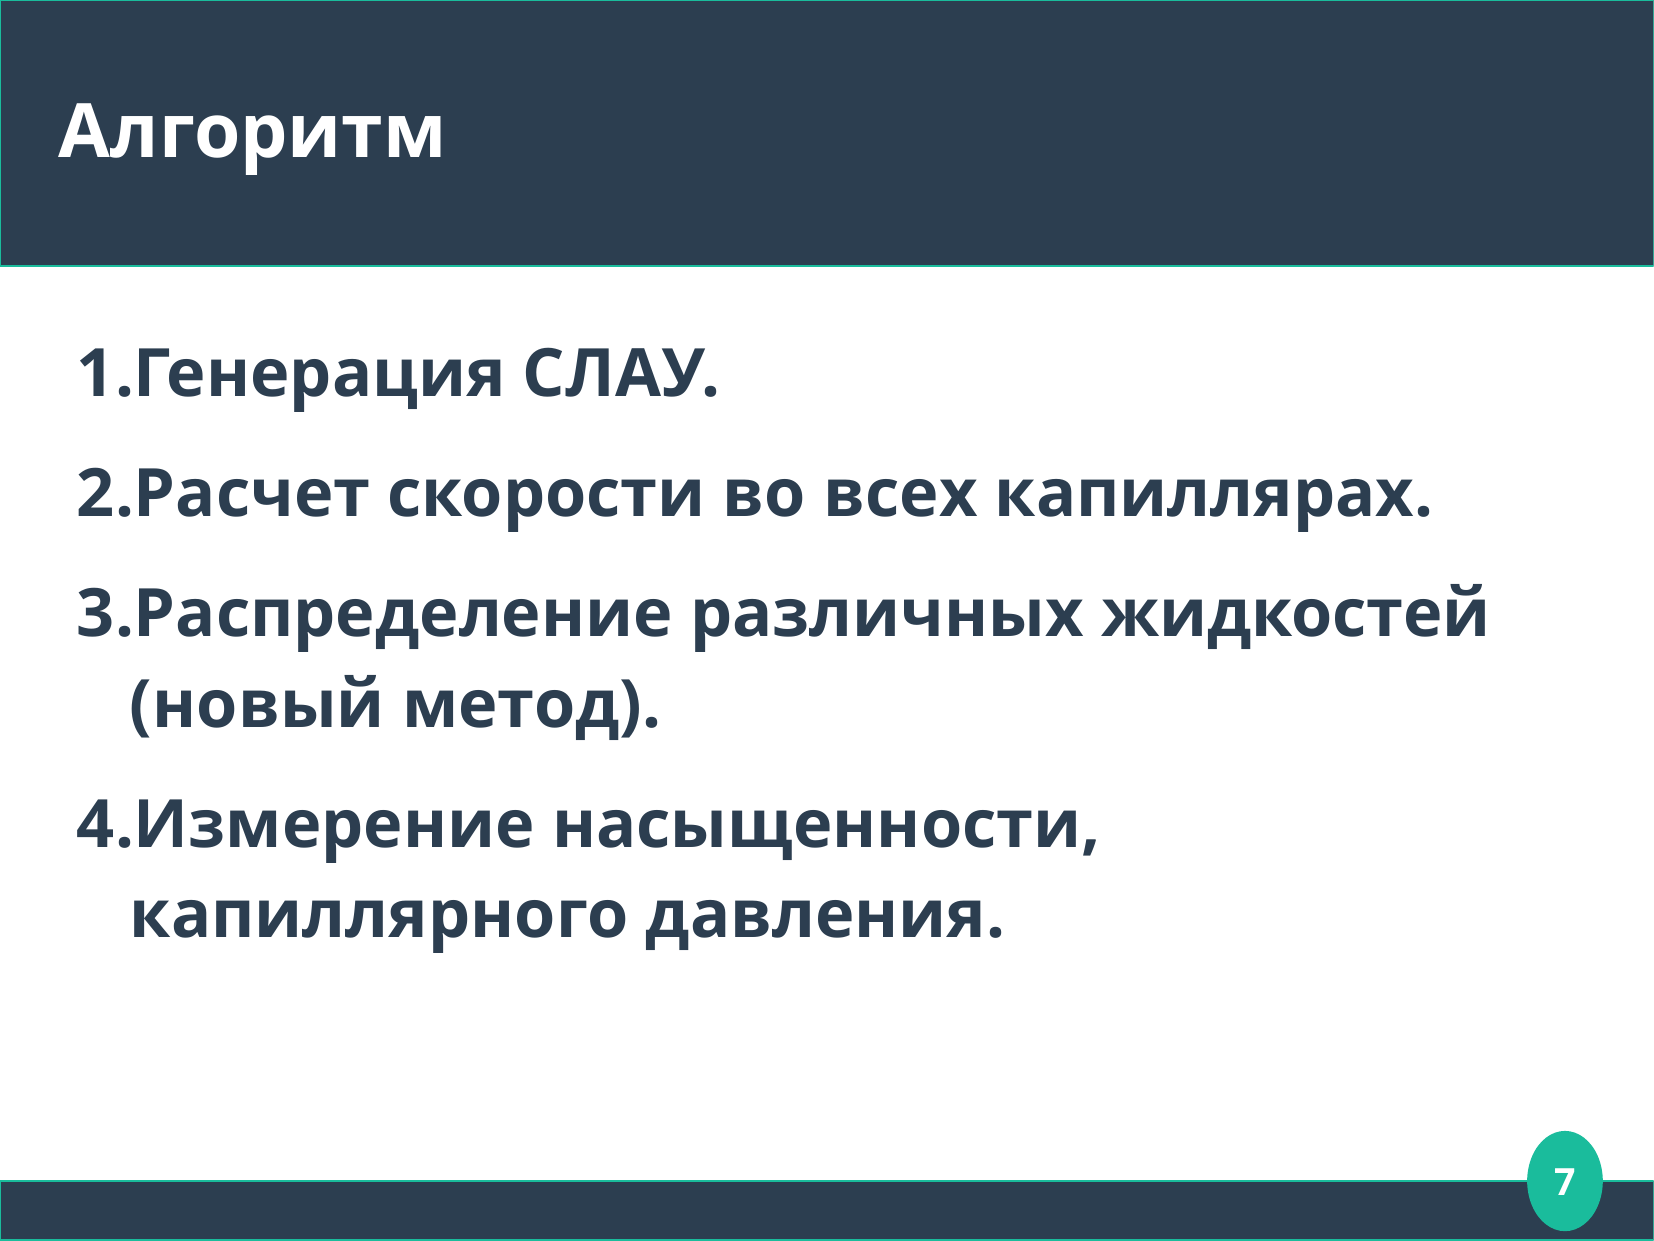

# Алгоритм
Генерация СЛАУ.
Расчет скорости во всех капиллярах.
Распределение различных жидкостей (новый метод).
Измерение насыщенности, капиллярного давления.
7